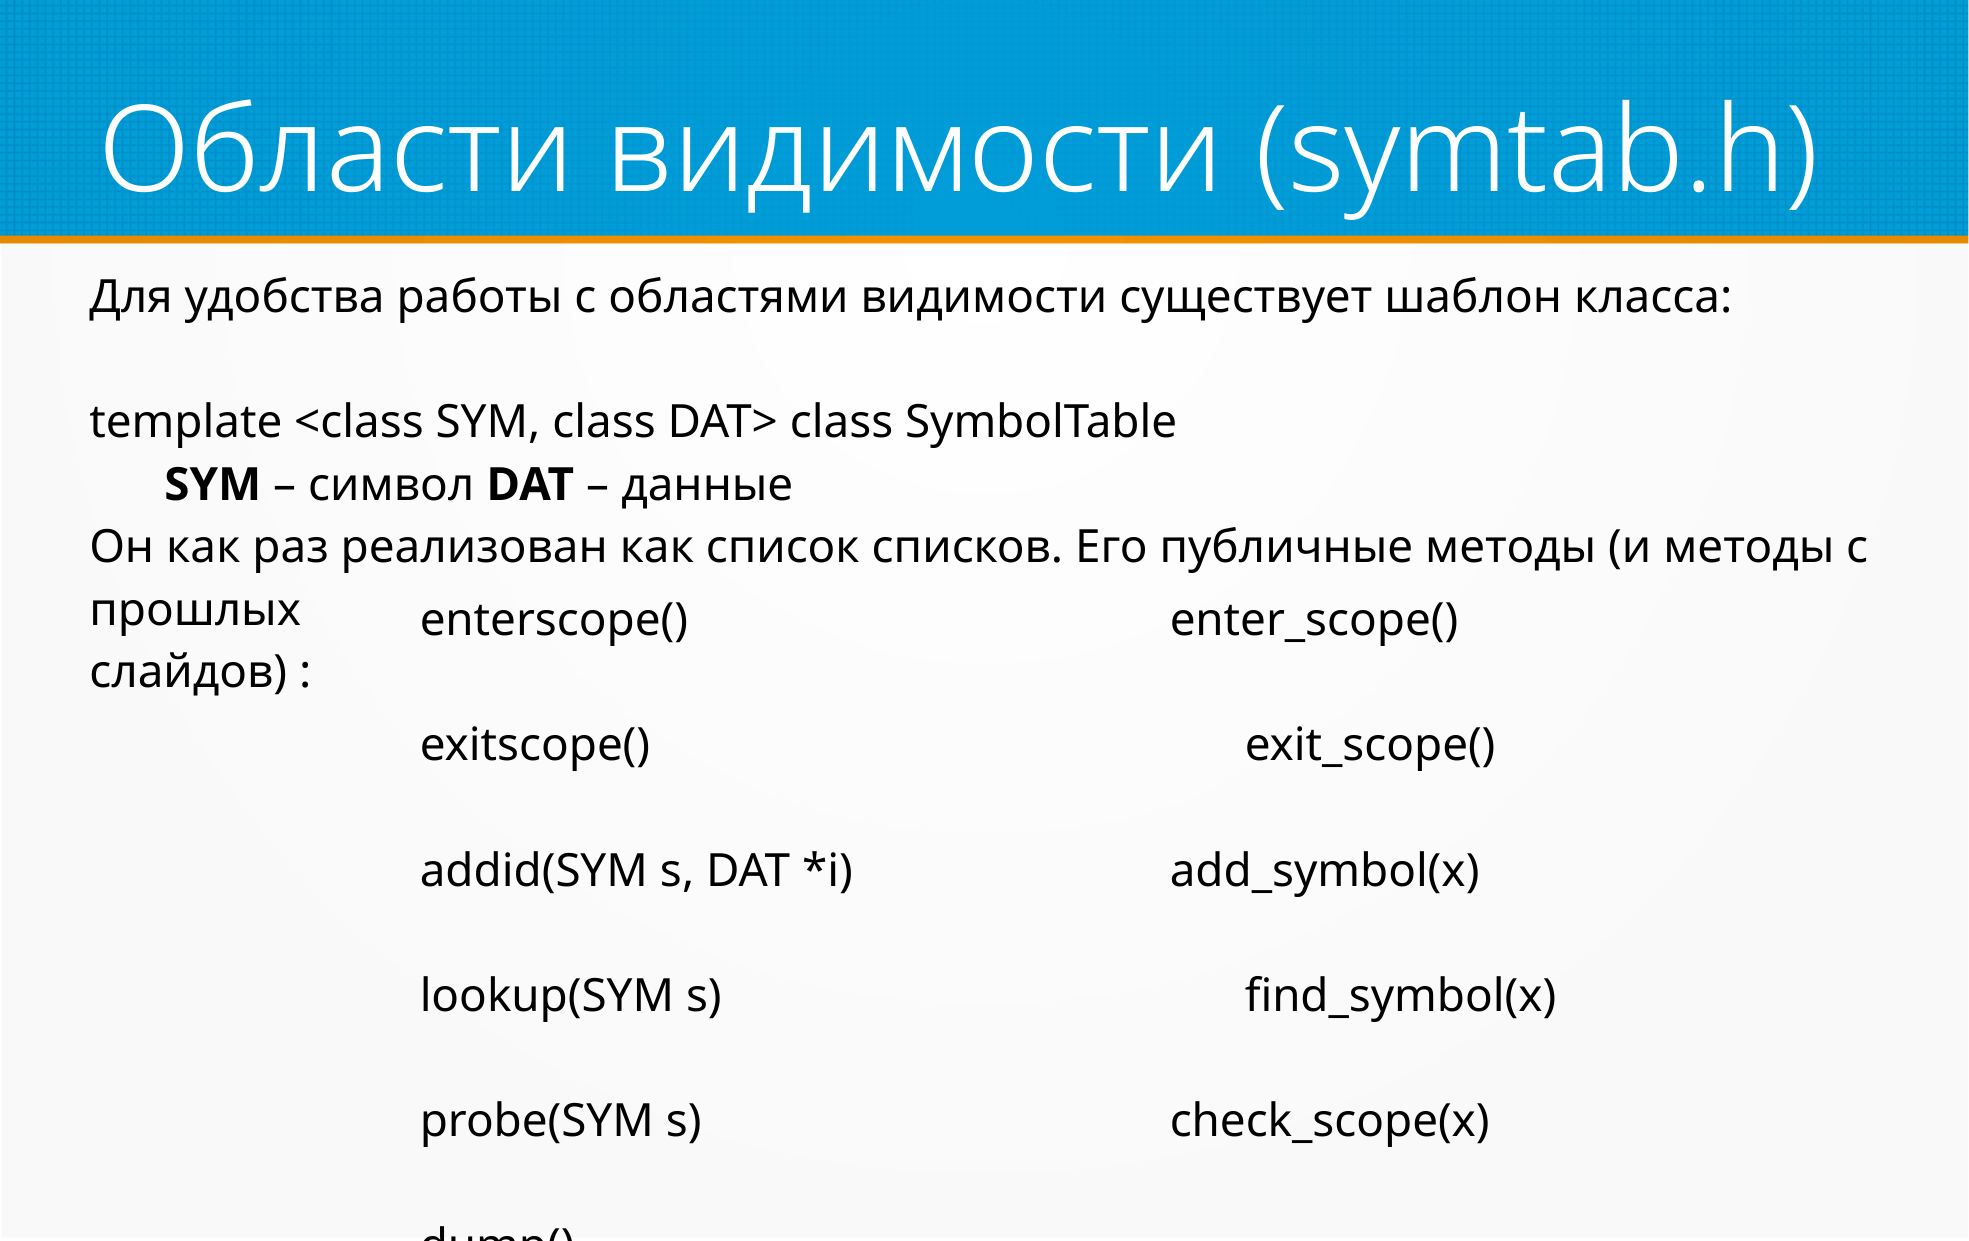

# Области видимости (symtab.h)
Для удобства работы с областями видимости существует шаблон класса:
template <class SYM, class DAT> class SymbolTable
	SYM – символ DAT – данные
Он как раз реализован как список списков. Его публичные методы (и методы с прошлых
слайдов) :
enterscope() 							enter_scope()
exitscope() 								exit_scope()
addid(SYM s, DAT *i) 					add_symbol(x)
lookup(SYM s) 							find_symbol(x)
probe(SYM s) 							check_scope(x)
dump()